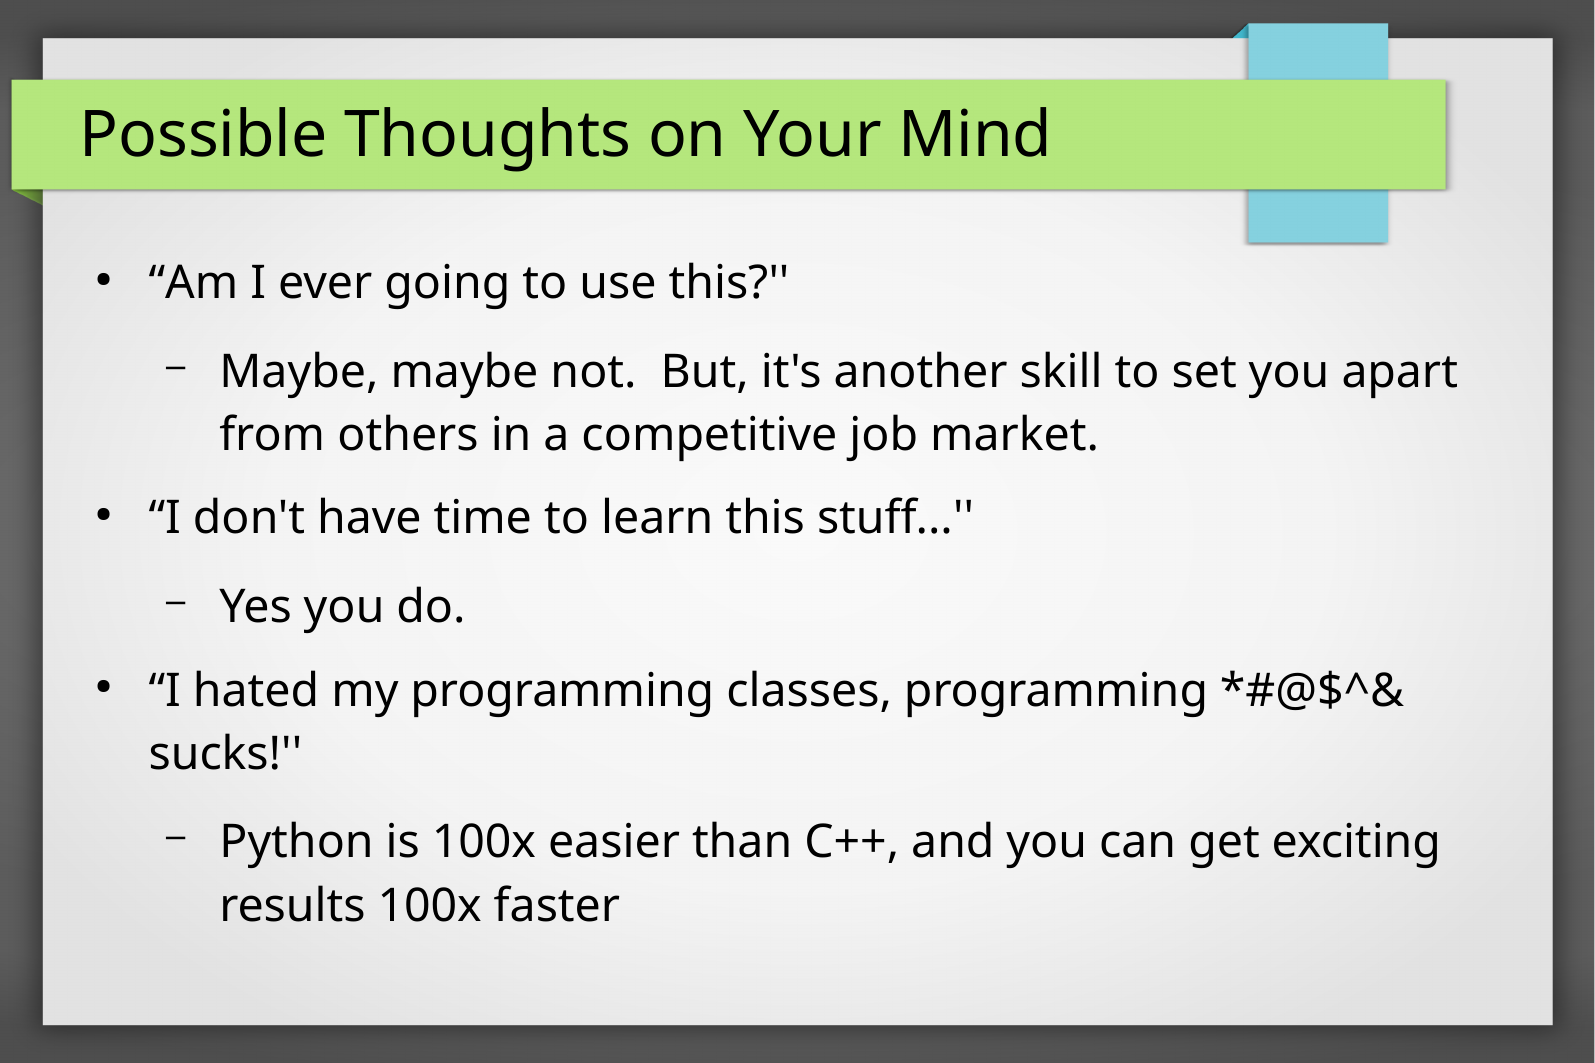

# Possible Thoughts on Your Mind
“Am I ever going to use this?''
Maybe, maybe not. But, it's another skill to set you apart from others in a competitive job market.
“I don't have time to learn this stuff...''
Yes you do.
“I hated my programming classes, programming *#@$^& sucks!''
Python is 100x easier than C++, and you can get exciting results 100x faster